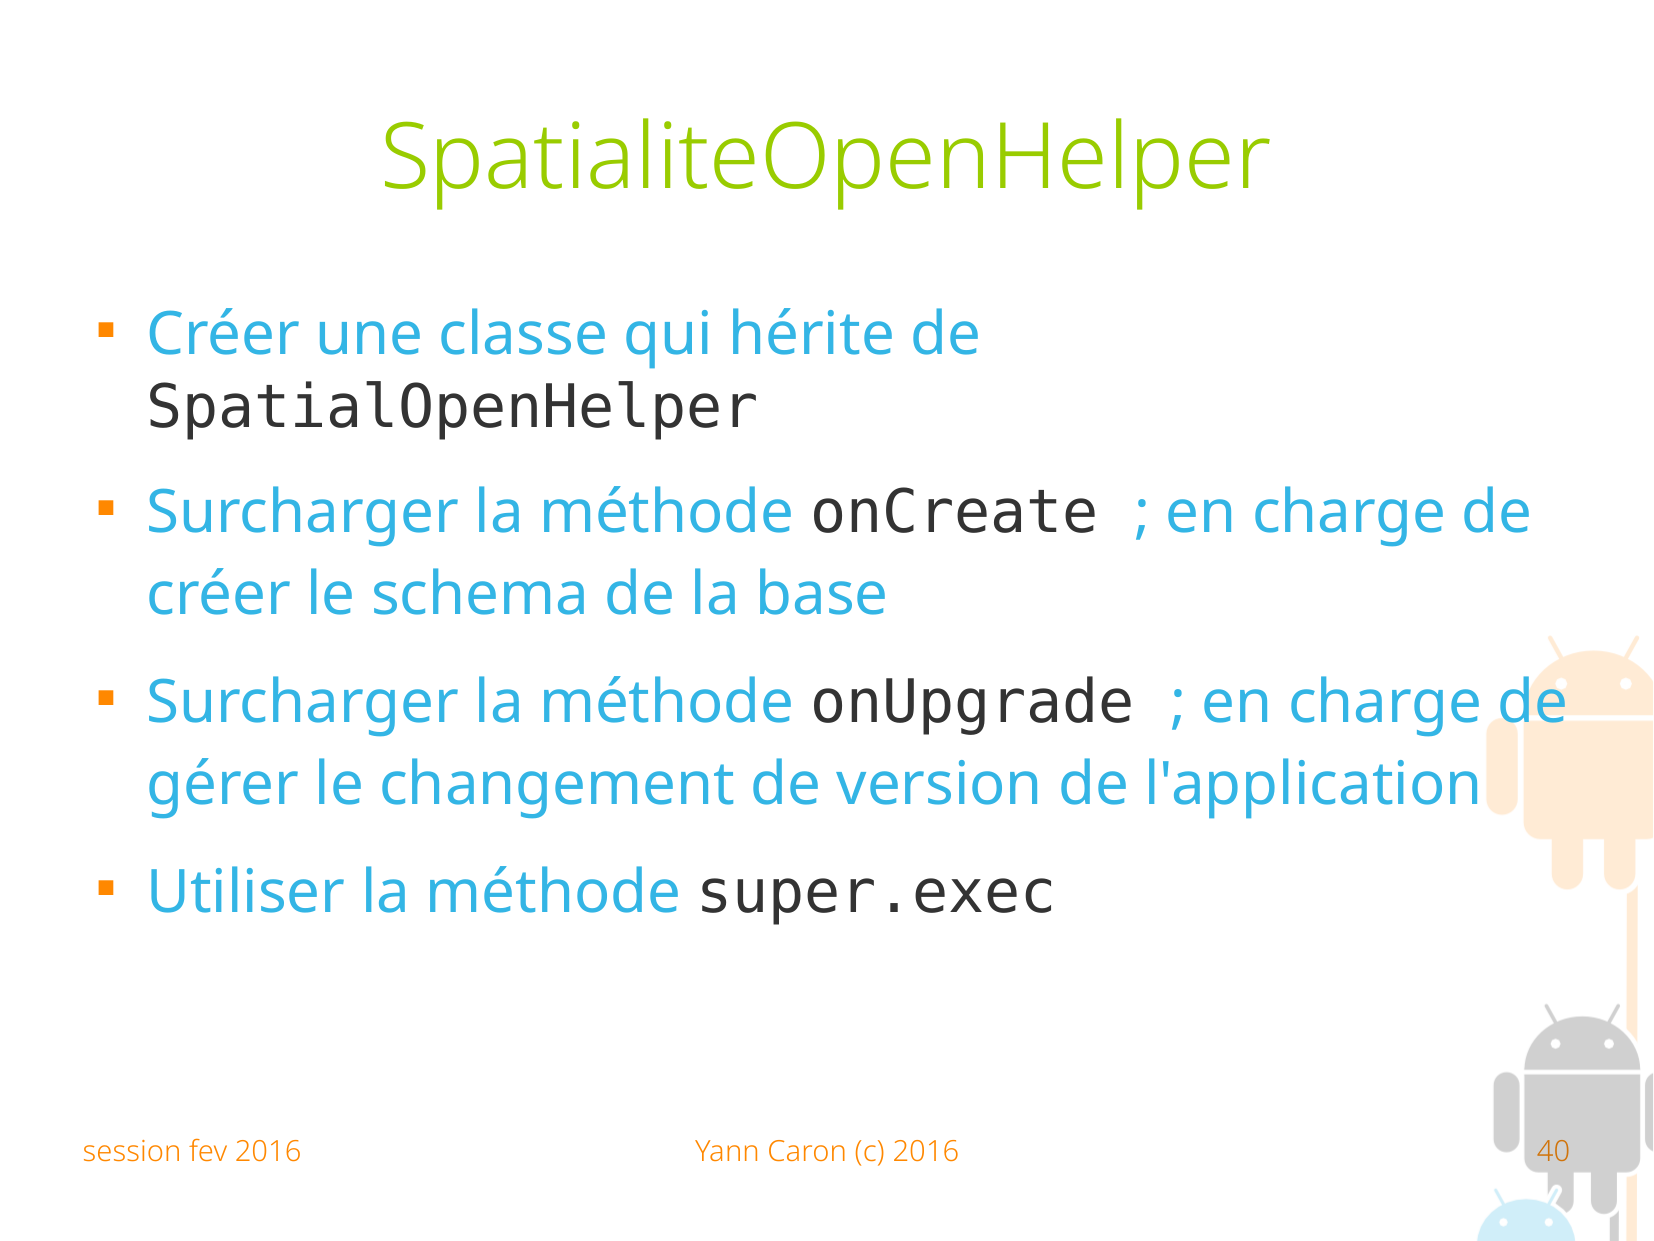

# SpatialiteOpenHelper
Créer une classe qui hérite de SpatialOpenHelper
Surcharger la méthode onCreate ; en charge de créer le schema de la base
Surcharger la méthode onUpgrade ; en charge de gérer le changement de version de l'application
Utiliser la méthode super.exec
session fev 2016
Yann Caron (c) 2016
40